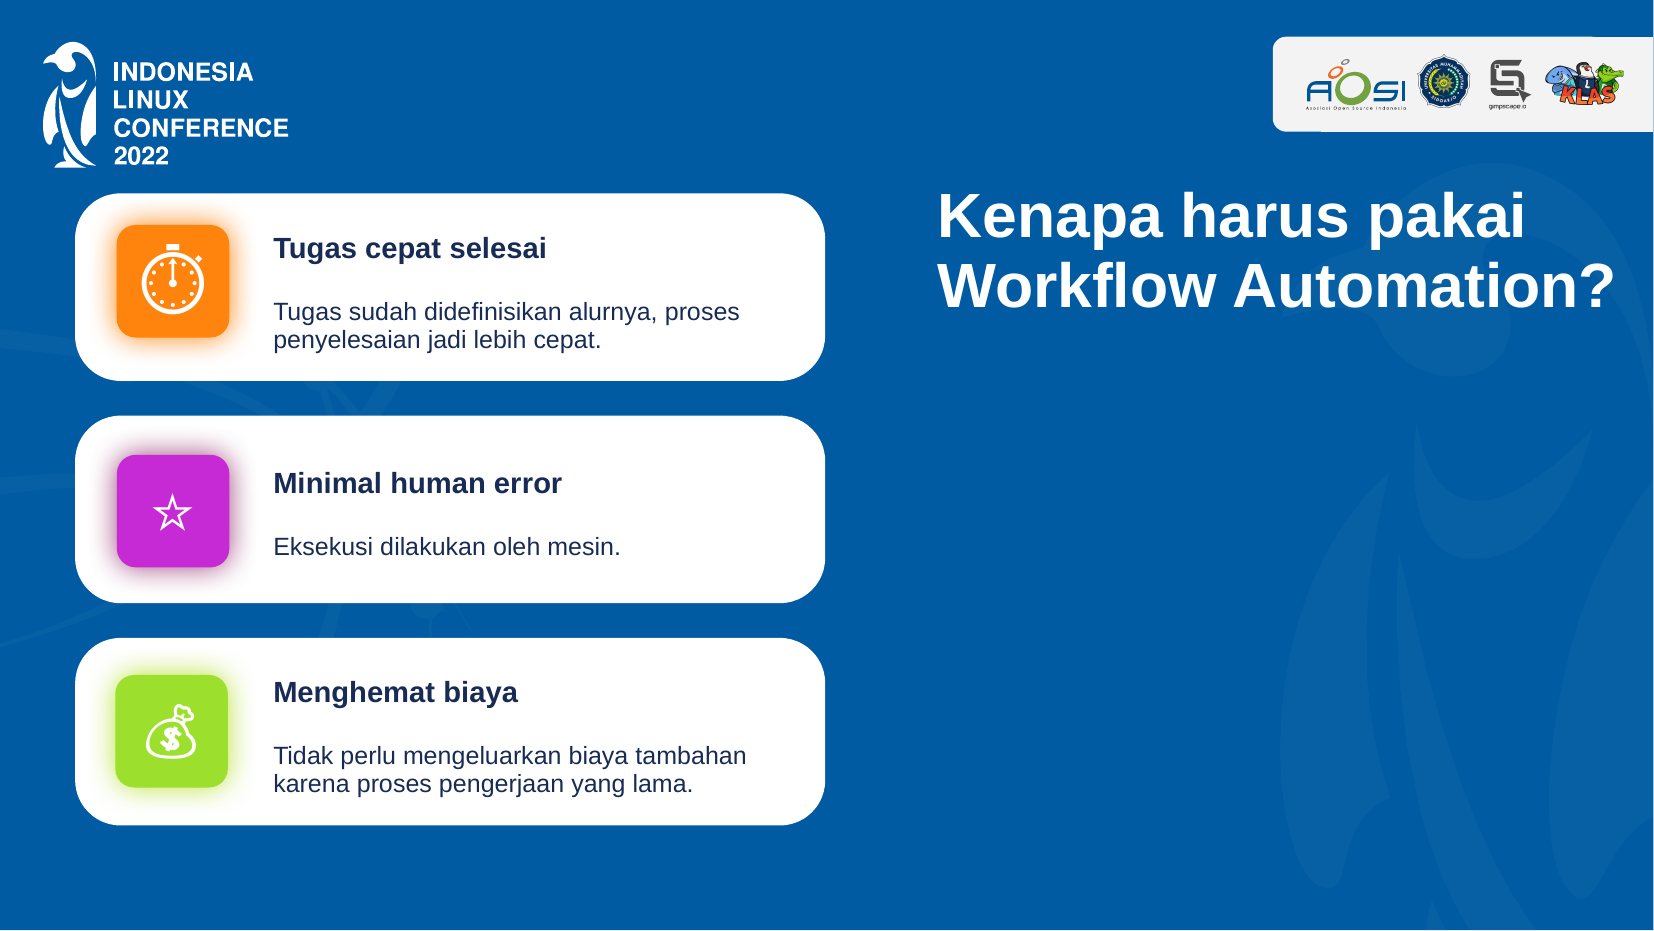

# Kenapa harus pakai Workflow Automation?
⏱
Tugas cepat selesai
Tugas sudah didefinisikan alurnya, proses penyelesaian jadi lebih cepat.
Minimal human error
Eksekusi dilakukan oleh mesin.
⭐
💰
Menghemat biaya
Tidak perlu mengeluarkan biaya tambahan karena proses pengerjaan yang lama.